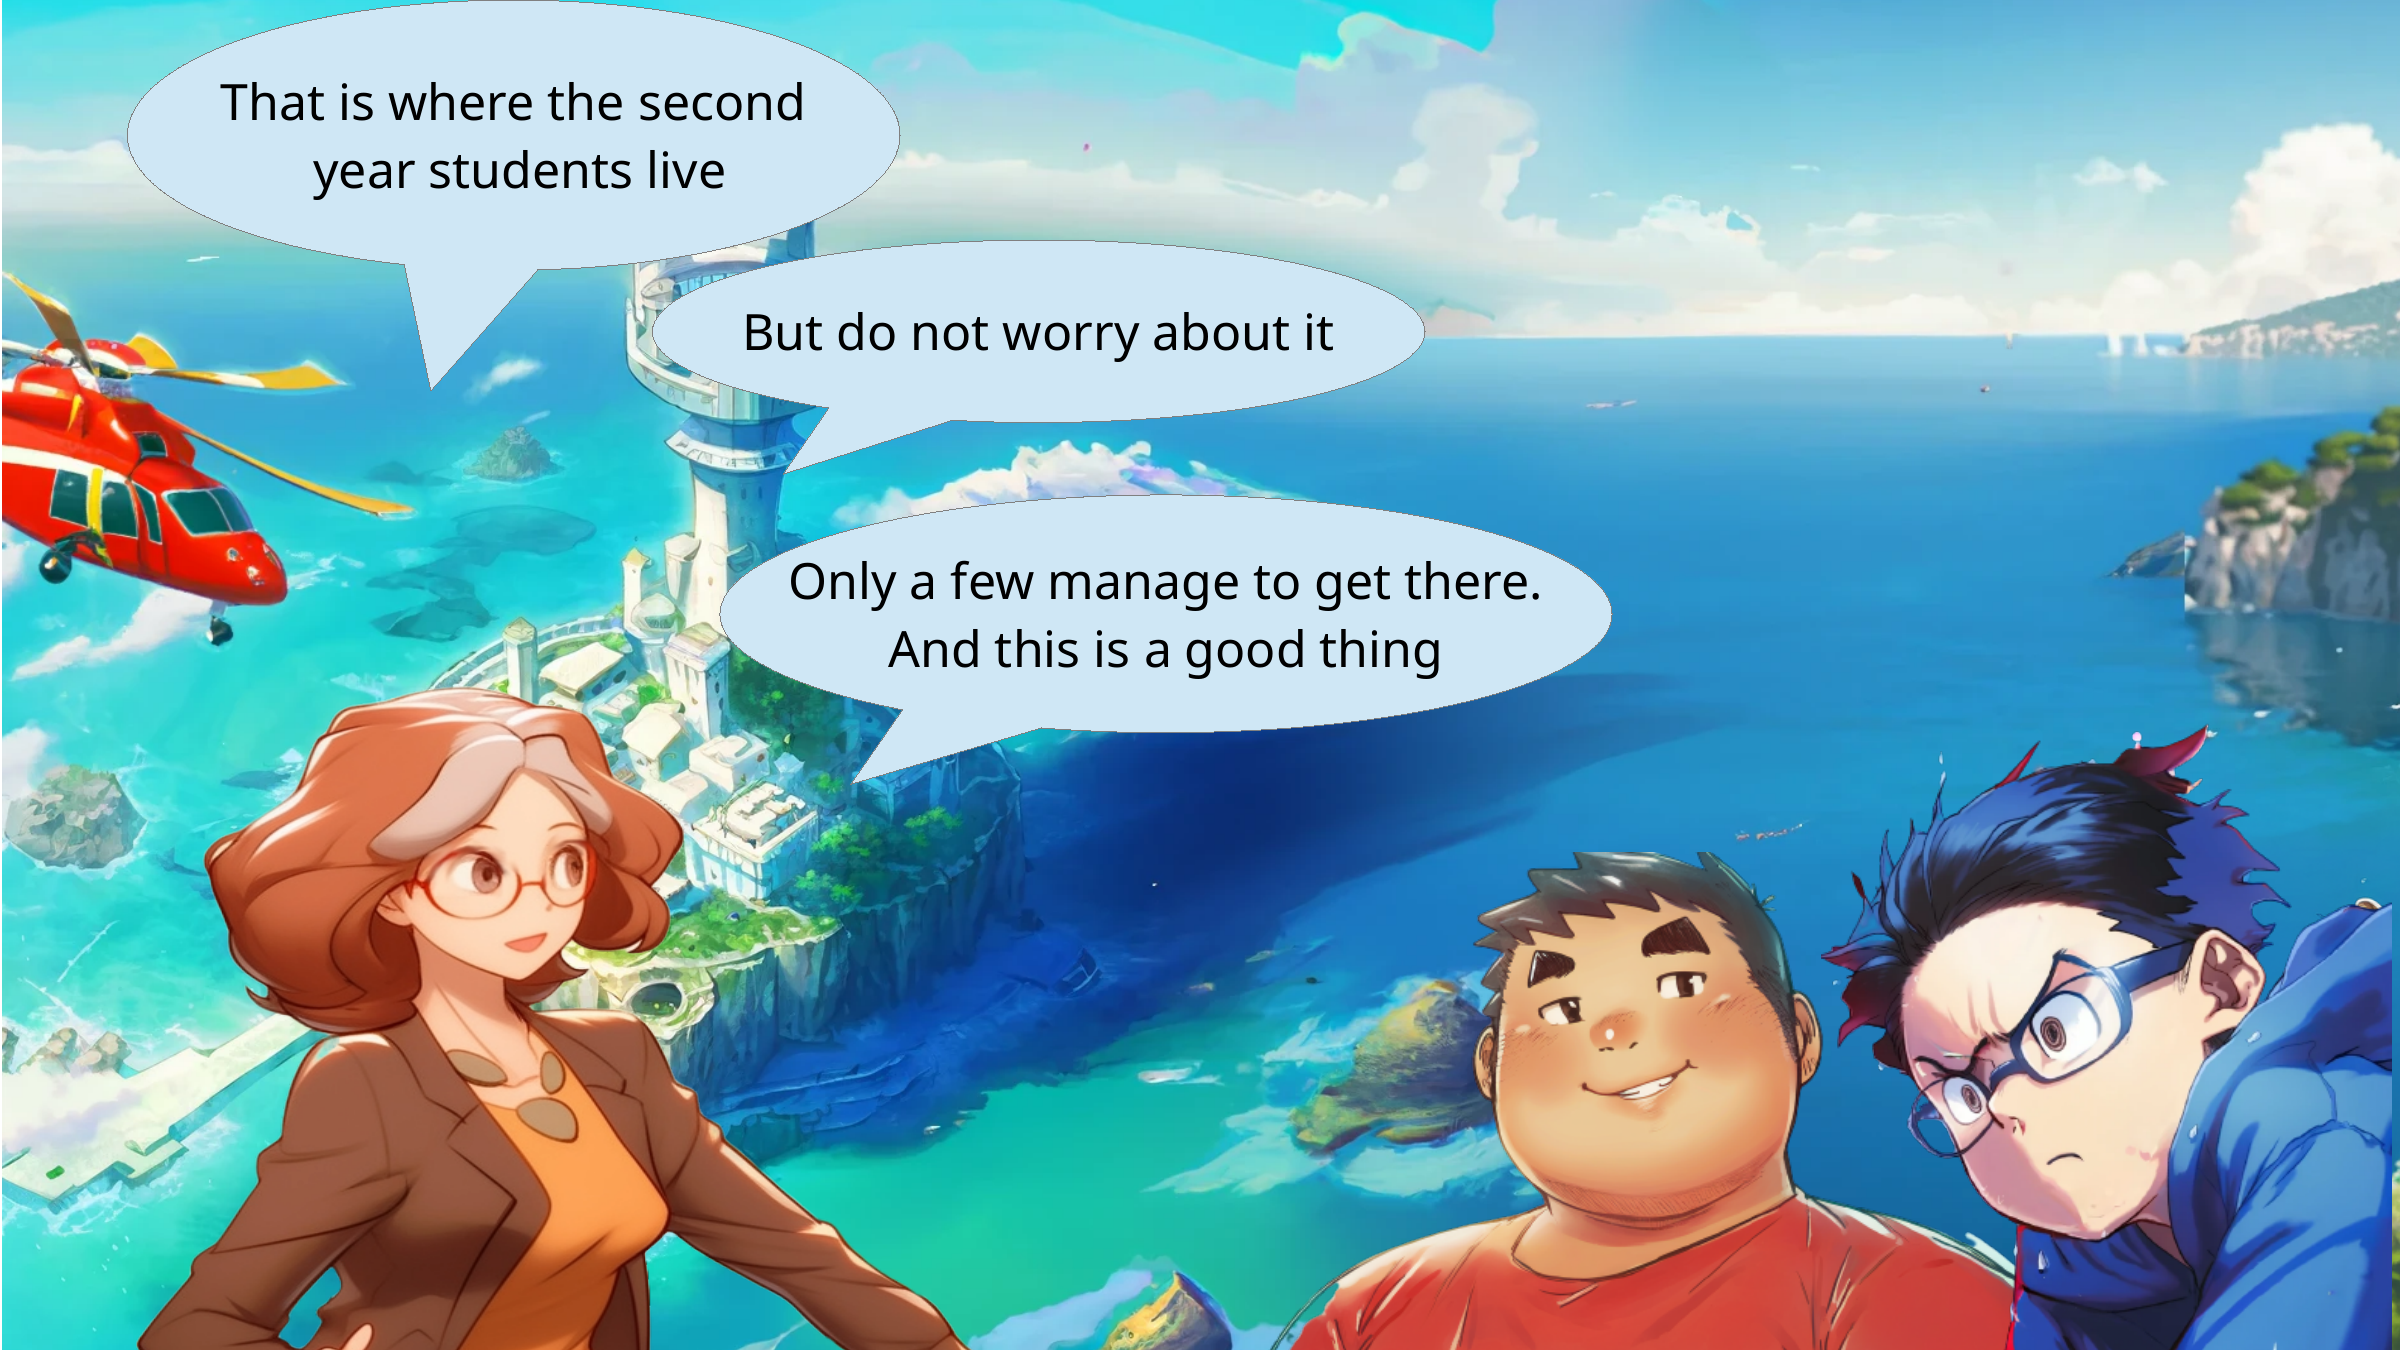

That is where the second
 year students live
But do not worry about it
Only a few manage to get there.
And this is a good thing